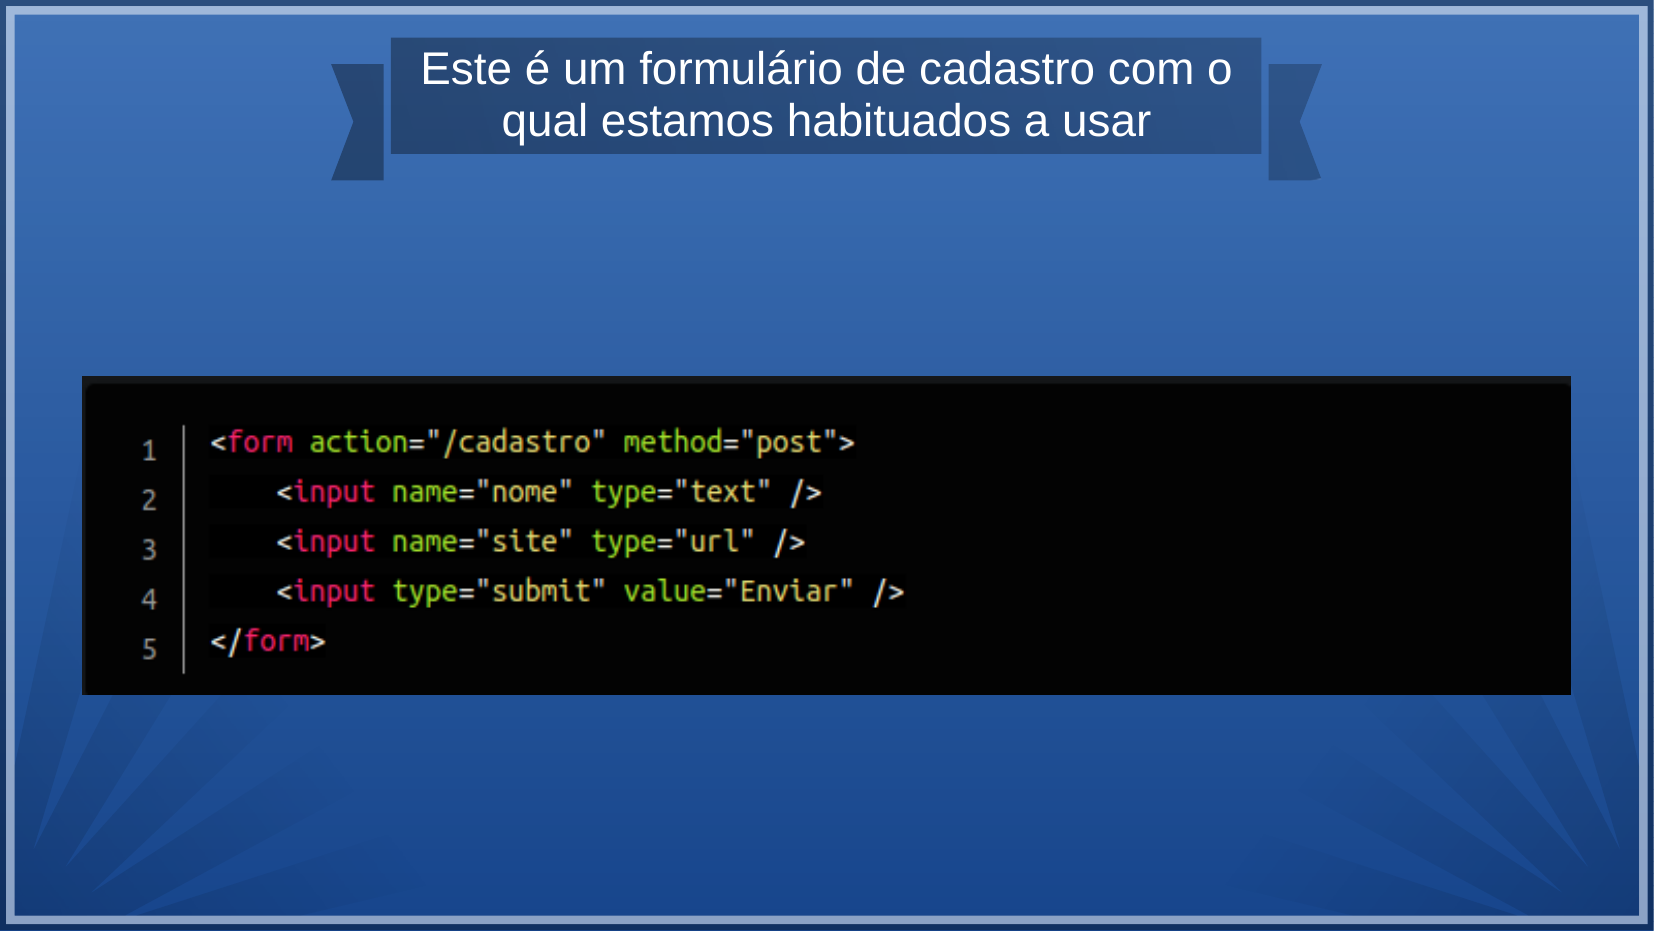

# Este é um formulário de cadastro com o qual estamos habituados a usar